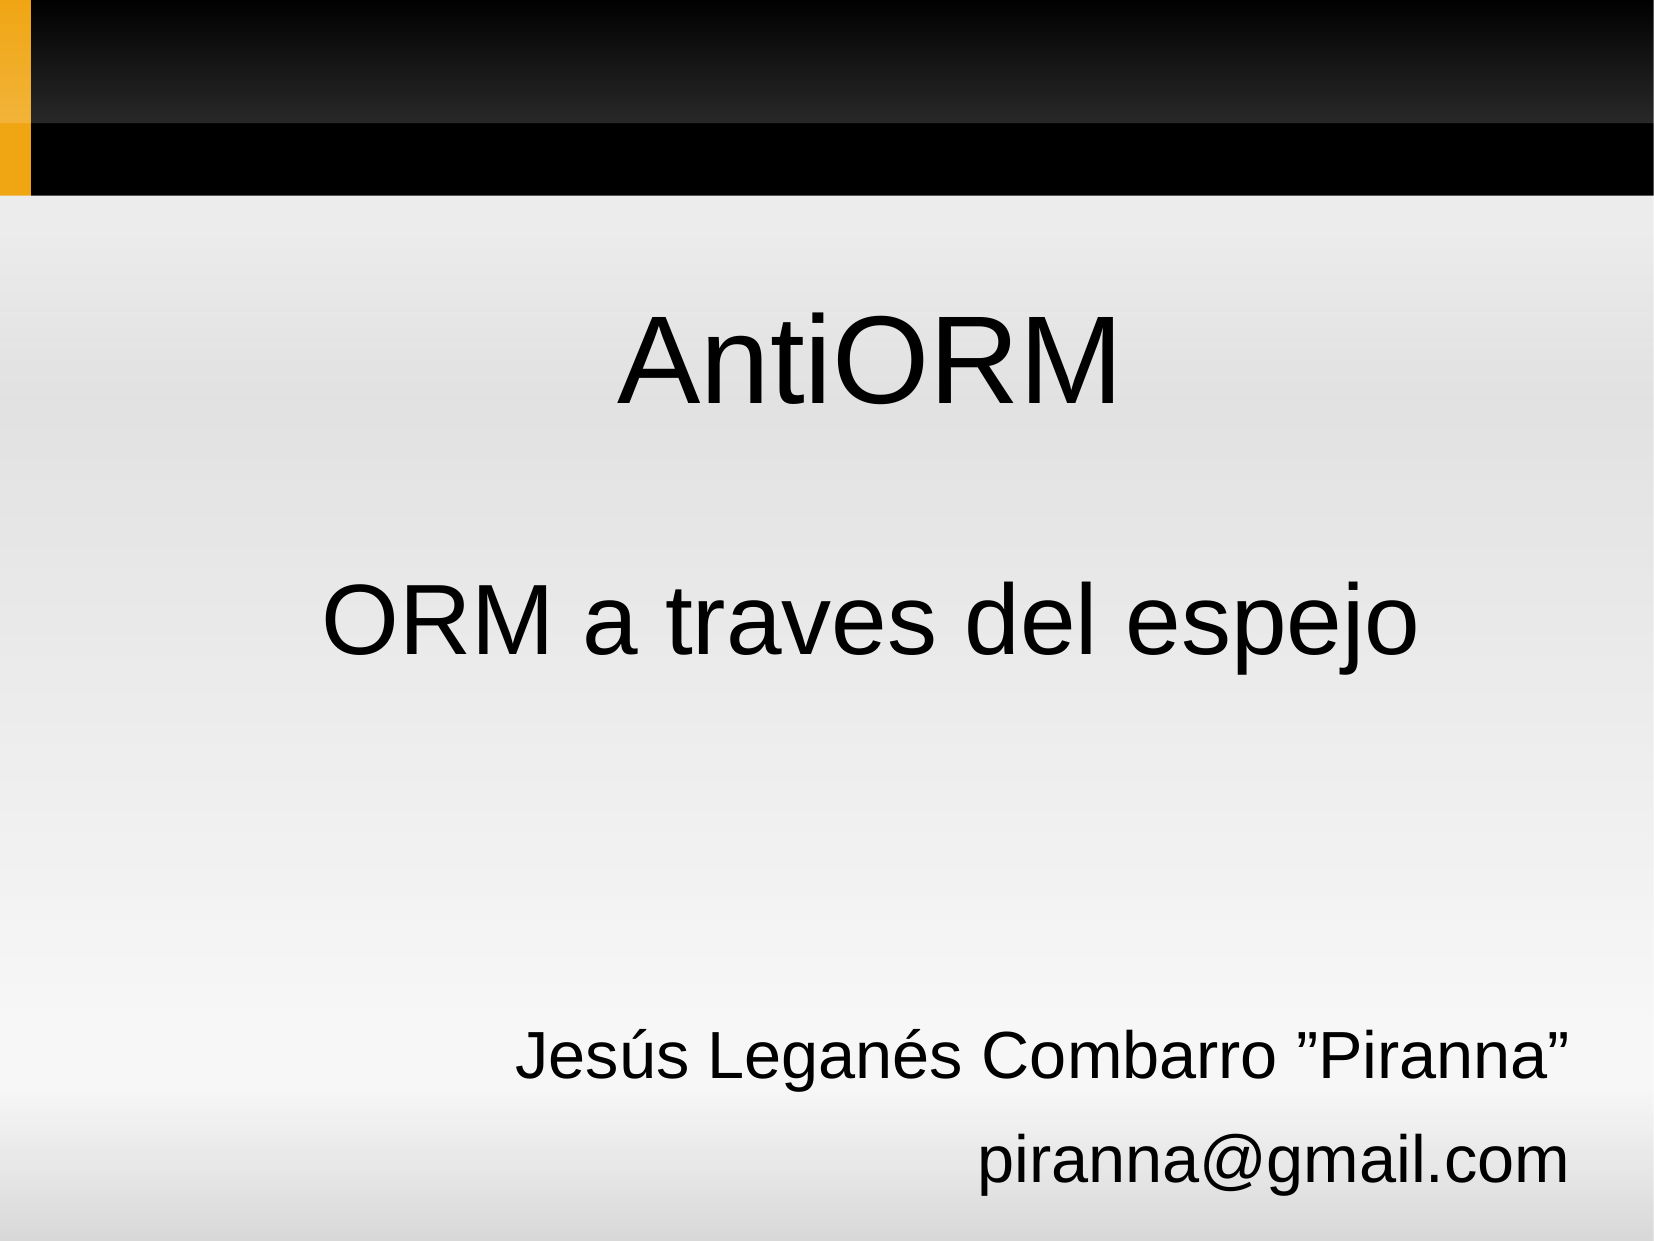

#
AntiORM
ORM a traves del espejo
Jesús Leganés Combarro ”Piranna”
piranna@gmail.com